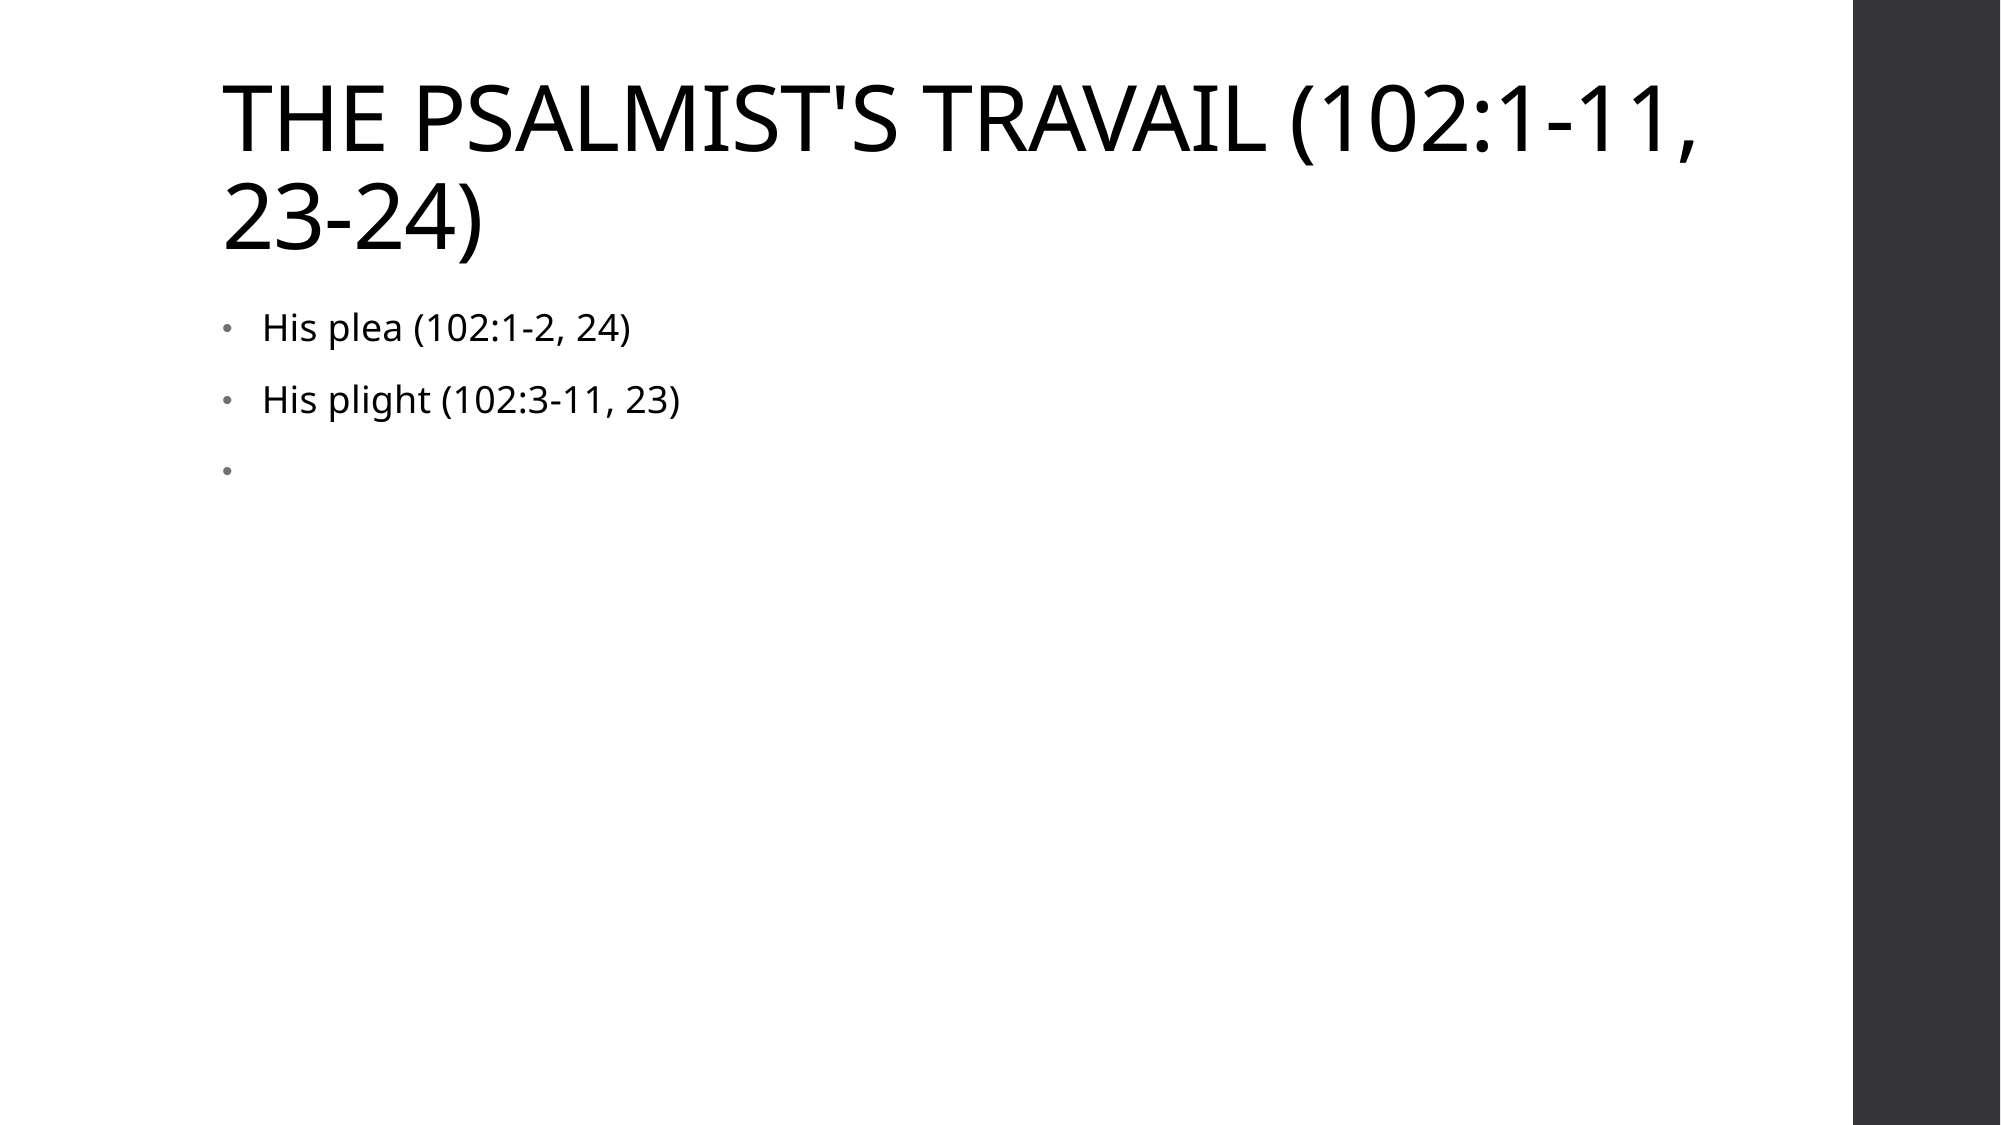

# THE PSALMIST'S TRAVAIL (102:1-11, 23-24)
 His plea (102:1-2, 24)
 His plight (102:3-11, 23)